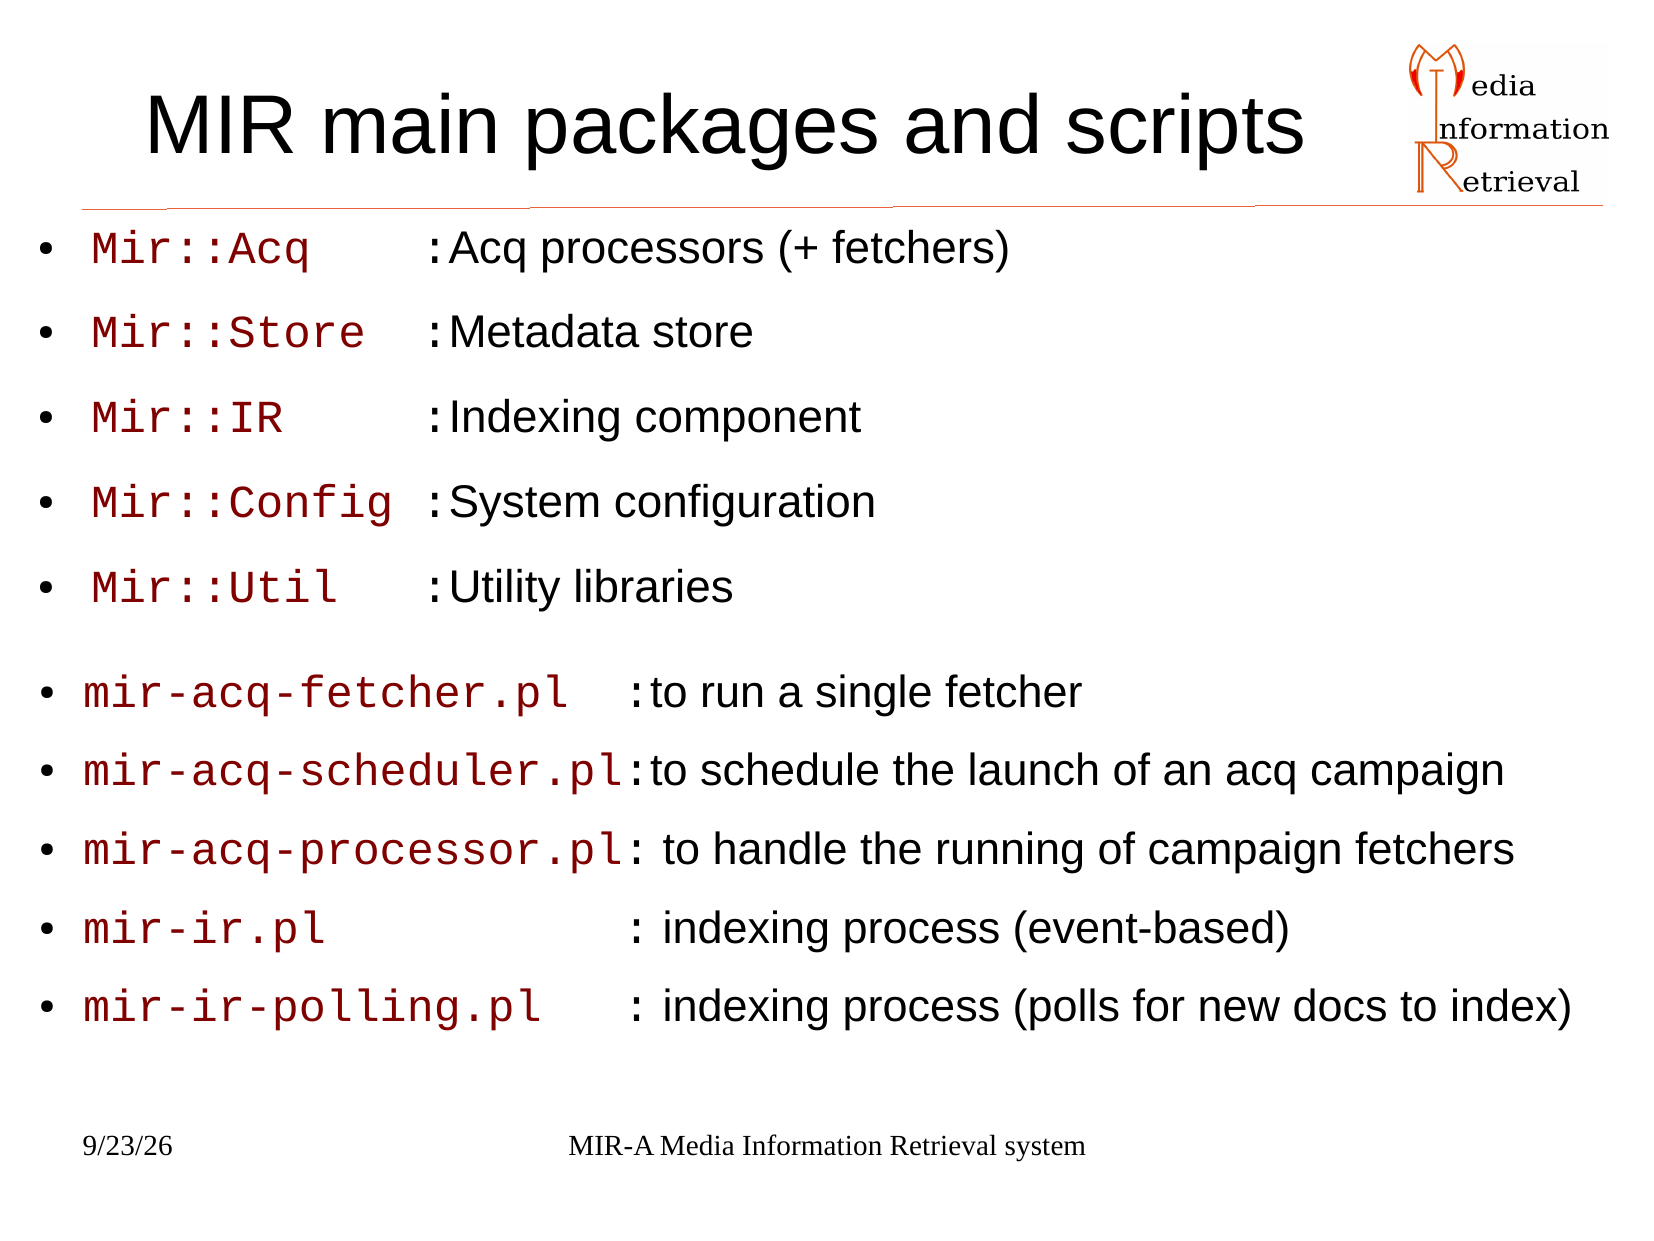

# MIR main packages and scripts
Mir::Acq :Acq processors (+ fetchers)
Mir::Store :Metadata store
Mir::IR :Indexing component
Mir::Config :System configuration
Mir::Util :Utility libraries
mir-acq-fetcher.pl :to run a single fetcher
mir-acq-scheduler.pl:to schedule the launch of an acq campaign
mir-acq-processor.pl: to handle the running of campaign fetchers
mir-ir.pl : indexing process (event-based)
mir-ir-polling.pl : indexing process (polls for new docs to index)